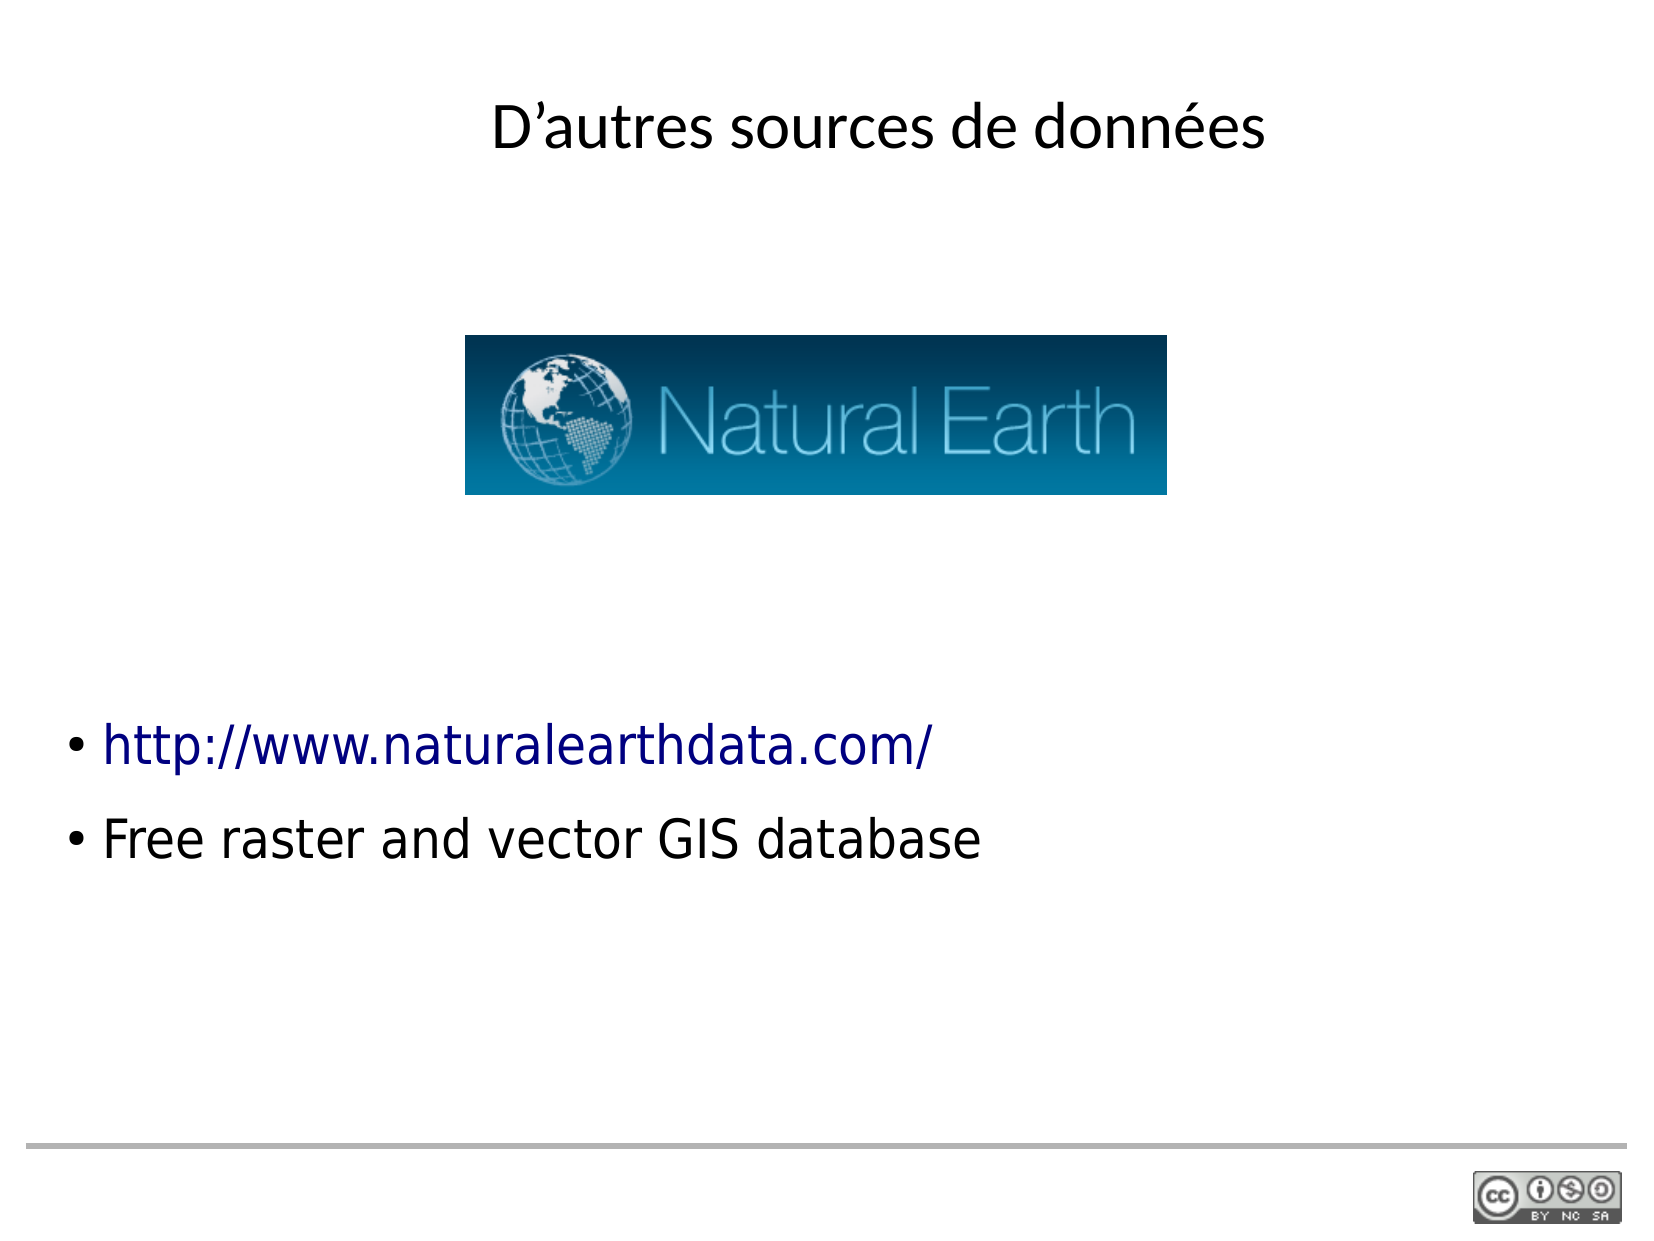

# D’autres sources de données
http://www.naturalearthdata.com/
Free raster and vector GIS database